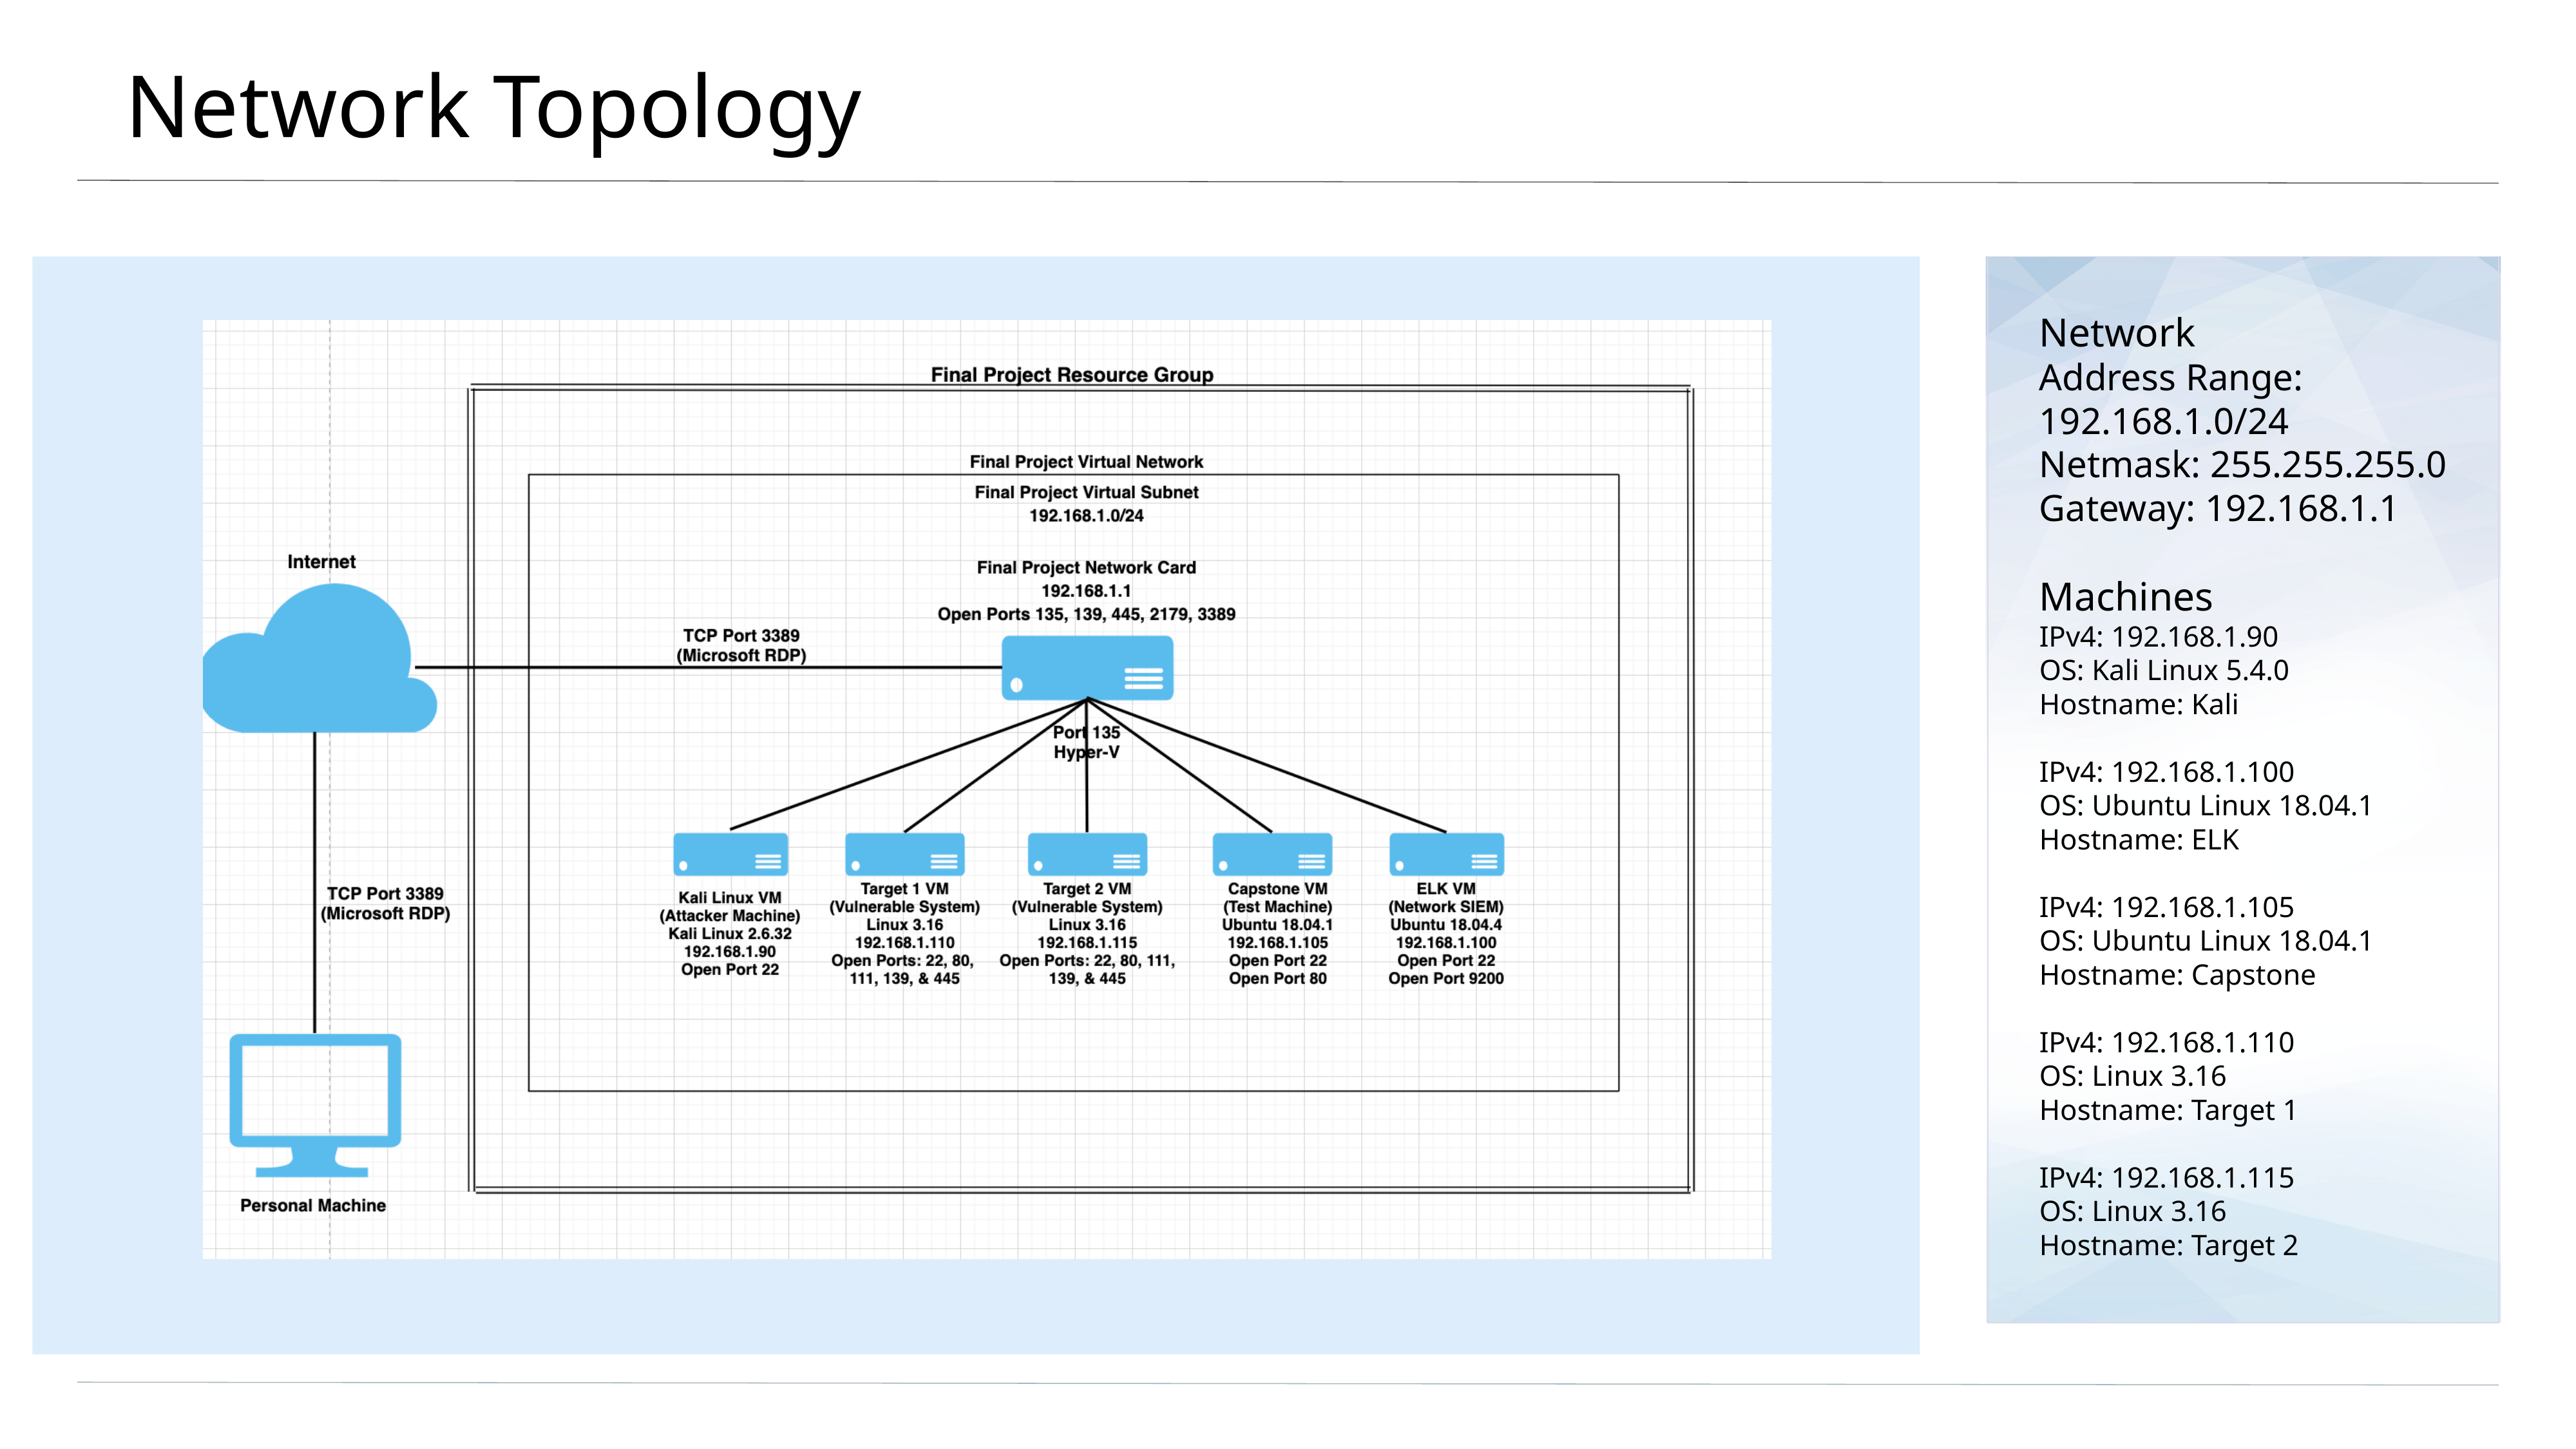

Network Topology
#
Network
Address Range: 192.168.1.0/24
Netmask: 255.255.255.0
Gateway: 192.168.1.1
Machines
IPv4: 192.168.1.90
OS: Kali Linux 5.4.0
Hostname: Kali
IPv4: 192.168.1.100
OS: Ubuntu Linux 18.04.1
Hostname: ELK
IPv4: 192.168.1.105
OS: Ubuntu Linux 18.04.1
Hostname: Capstone
IPv4: 192.168.1.110
OS: Linux 3.16
Hostname: Target 1
IPv4: 192.168.1.115
OS: Linux 3.16
Hostname: Target 2